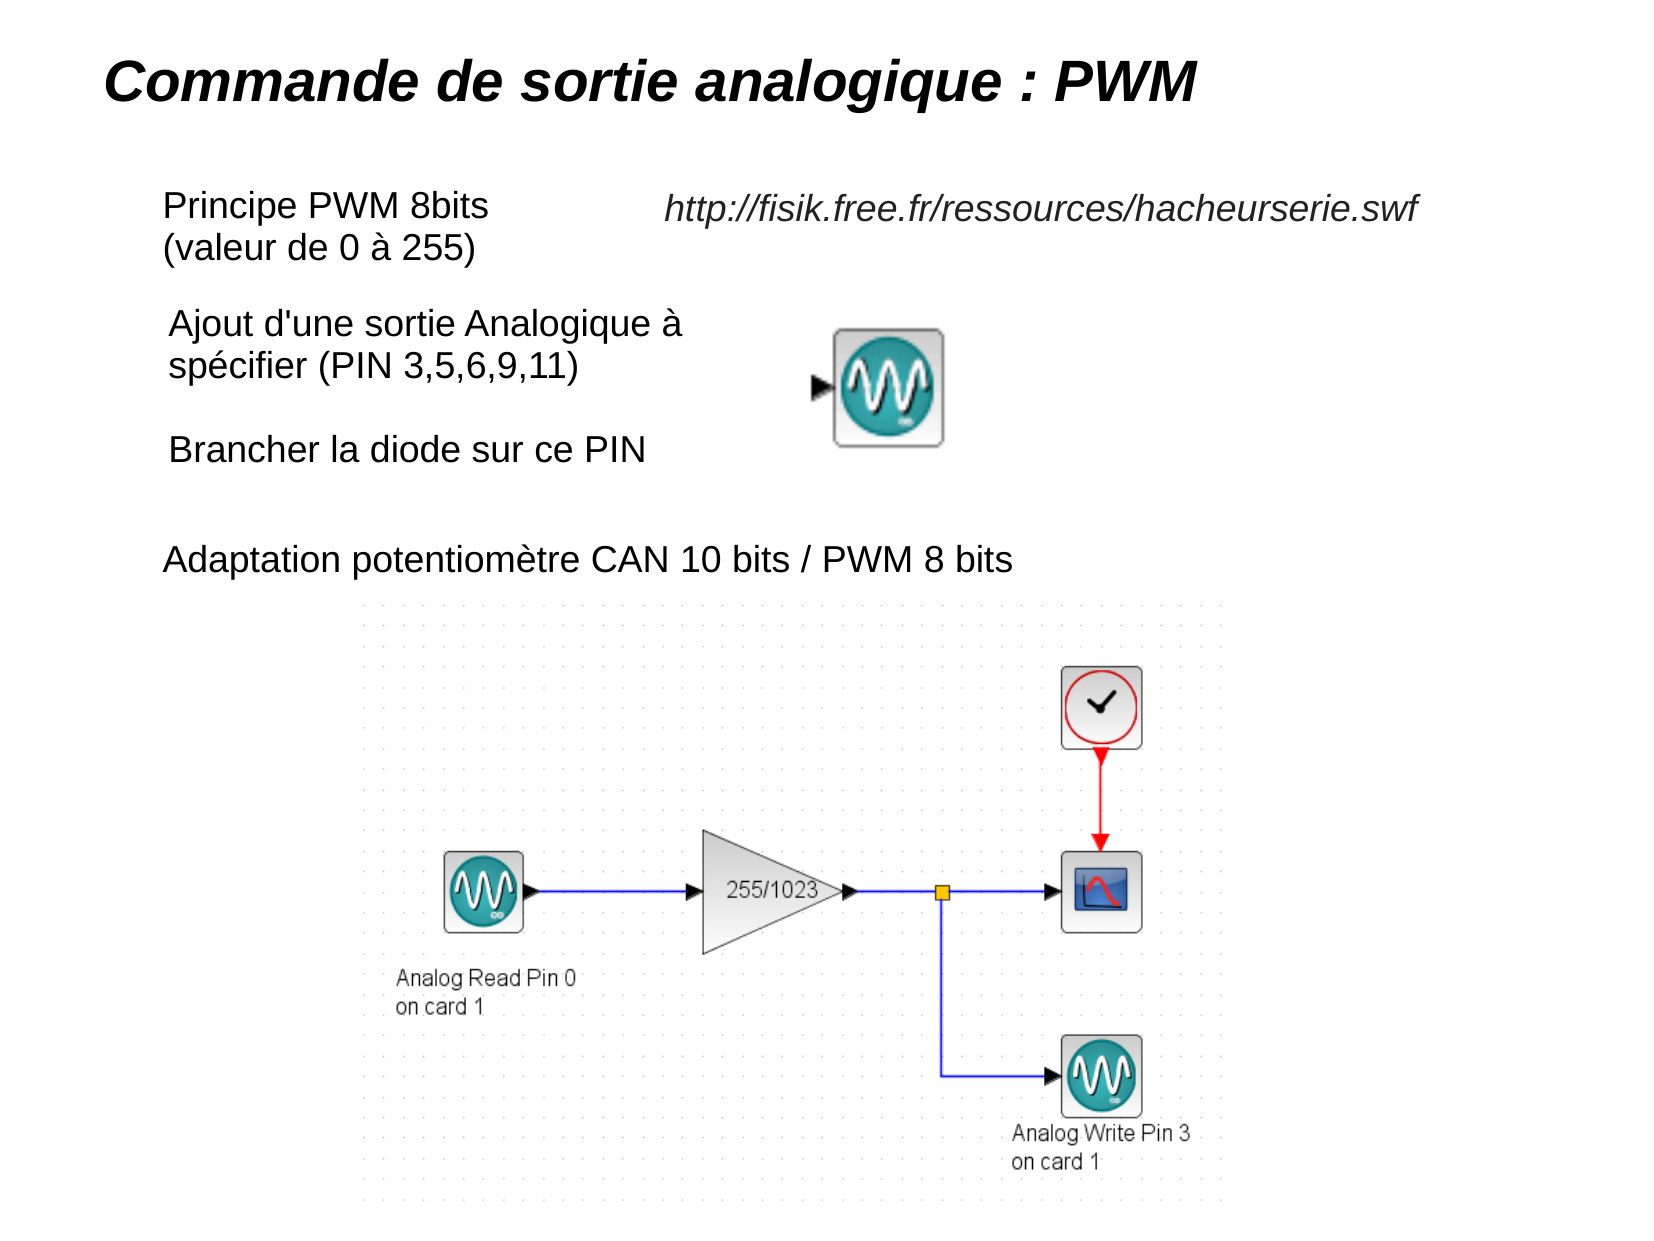

Commande de sortie analogique : PWM
Principe PWM 8bits (valeur de 0 à 255)
http://fisik.free.fr/ressources/hacheurserie.swf
Ajout d'une sortie Analogique à spécifier (PIN 3,5,6,9,11)
Brancher la diode sur ce PIN
Adaptation potentiomètre CAN 10 bits / PWM 8 bits